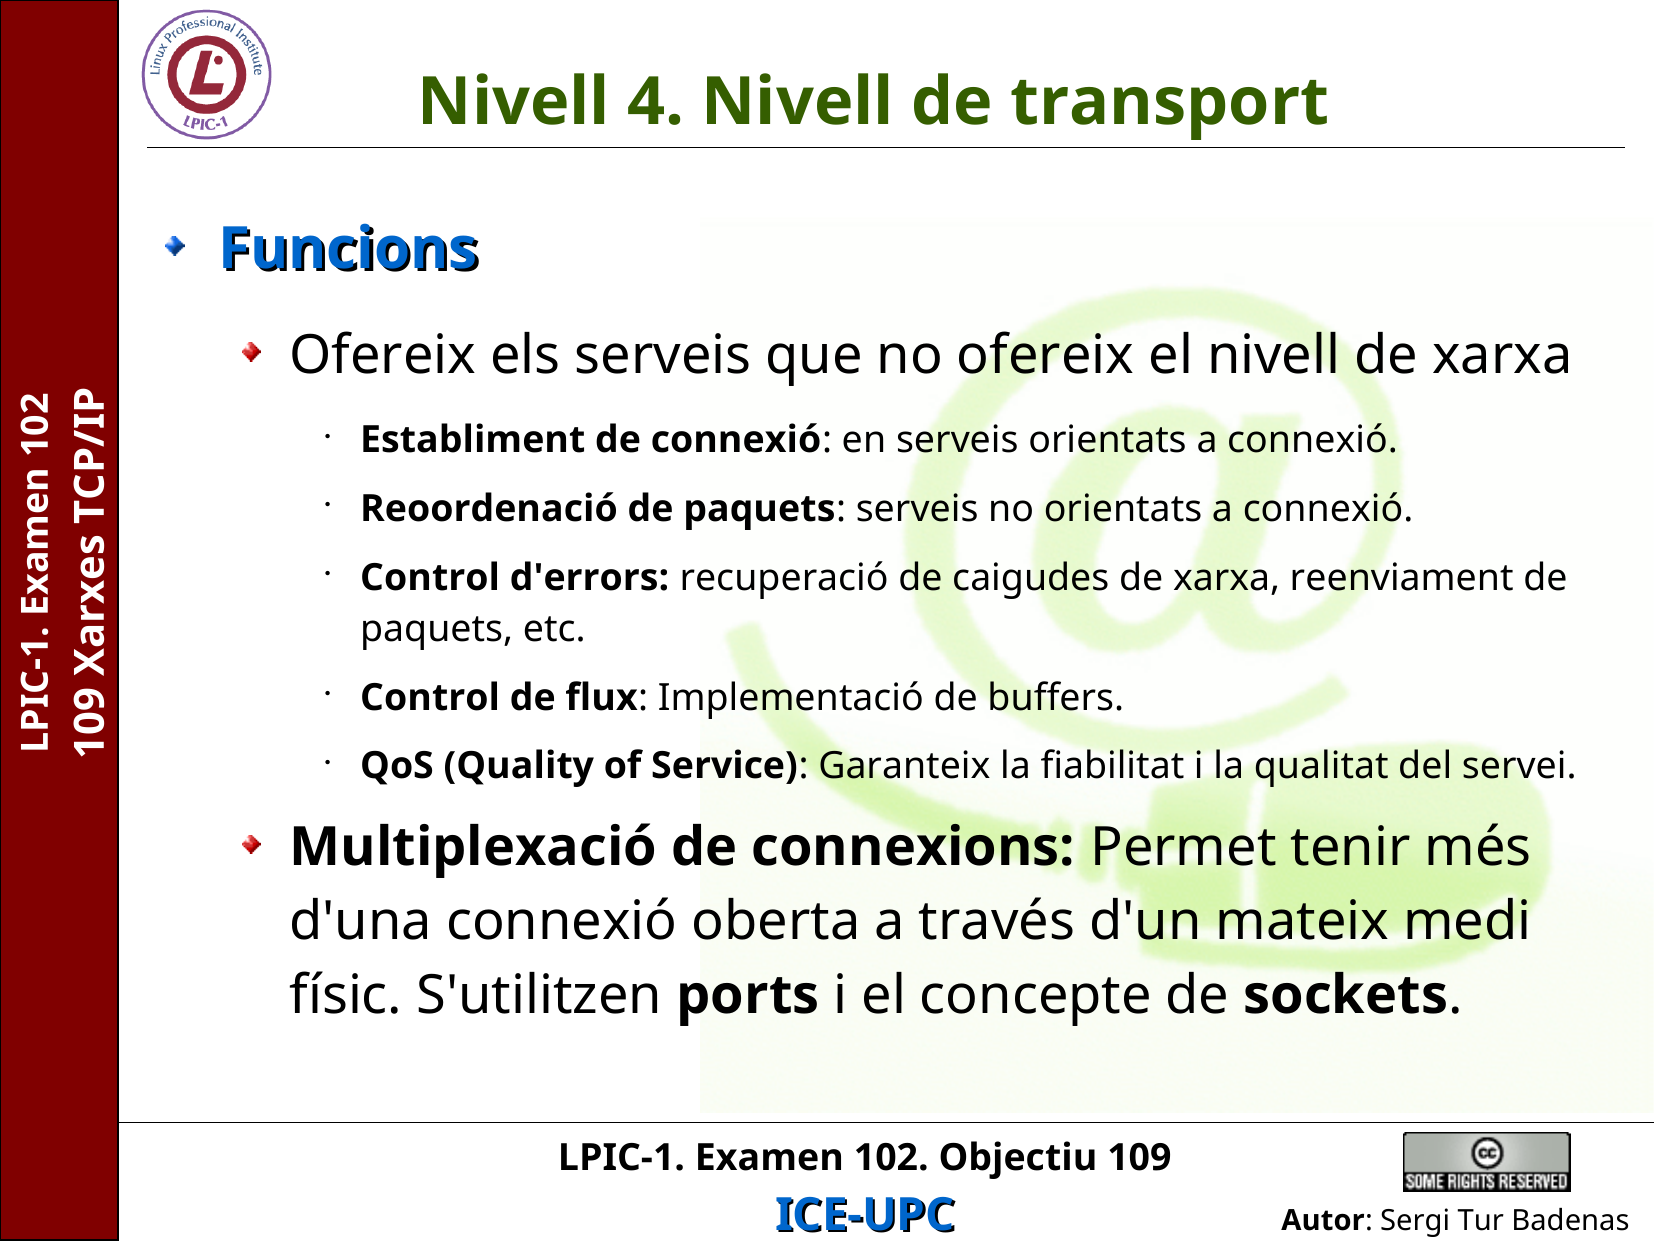

# Nivell 4. Nivell de transport
Funcions
Ofereix els serveis que no ofereix el nivell de xarxa
Establiment de connexió: en serveis orientats a connexió.
Reoordenació de paquets: serveis no orientats a connexió.
Control d'errors: recuperació de caigudes de xarxa, reenviament de paquets, etc.
Control de flux: Implementació de buffers.
QoS (Quality of Service): Garanteix la fiabilitat i la qualitat del servei.
Multiplexació de connexions: Permet tenir més d'una connexió oberta a través d'un mateix medi físic. S'utilitzen ports i el concepte de sockets.